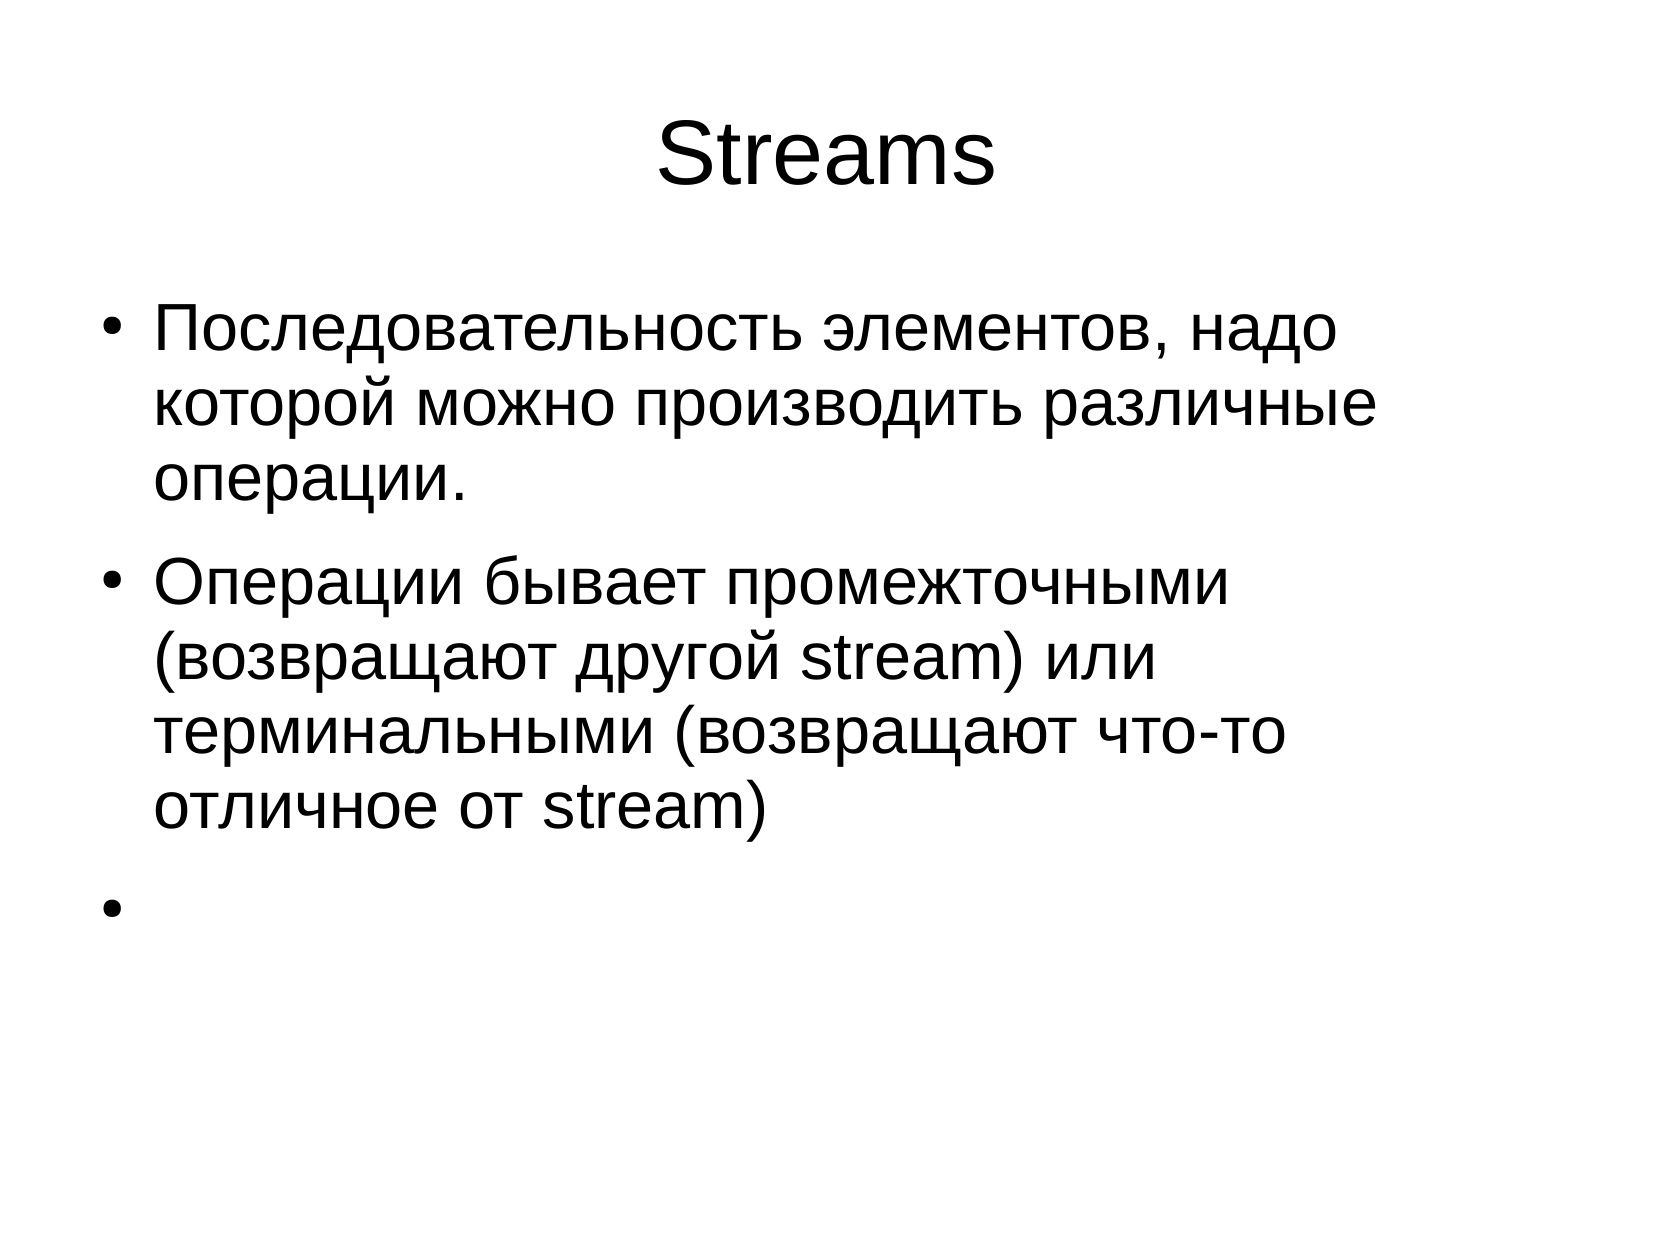

# Streams
Последовательность элементов, надо которой можно производить различные операции.
Операции бывает промежточными (возвращают другой stream) или терминальными (возвращают что-то отличное от stream)